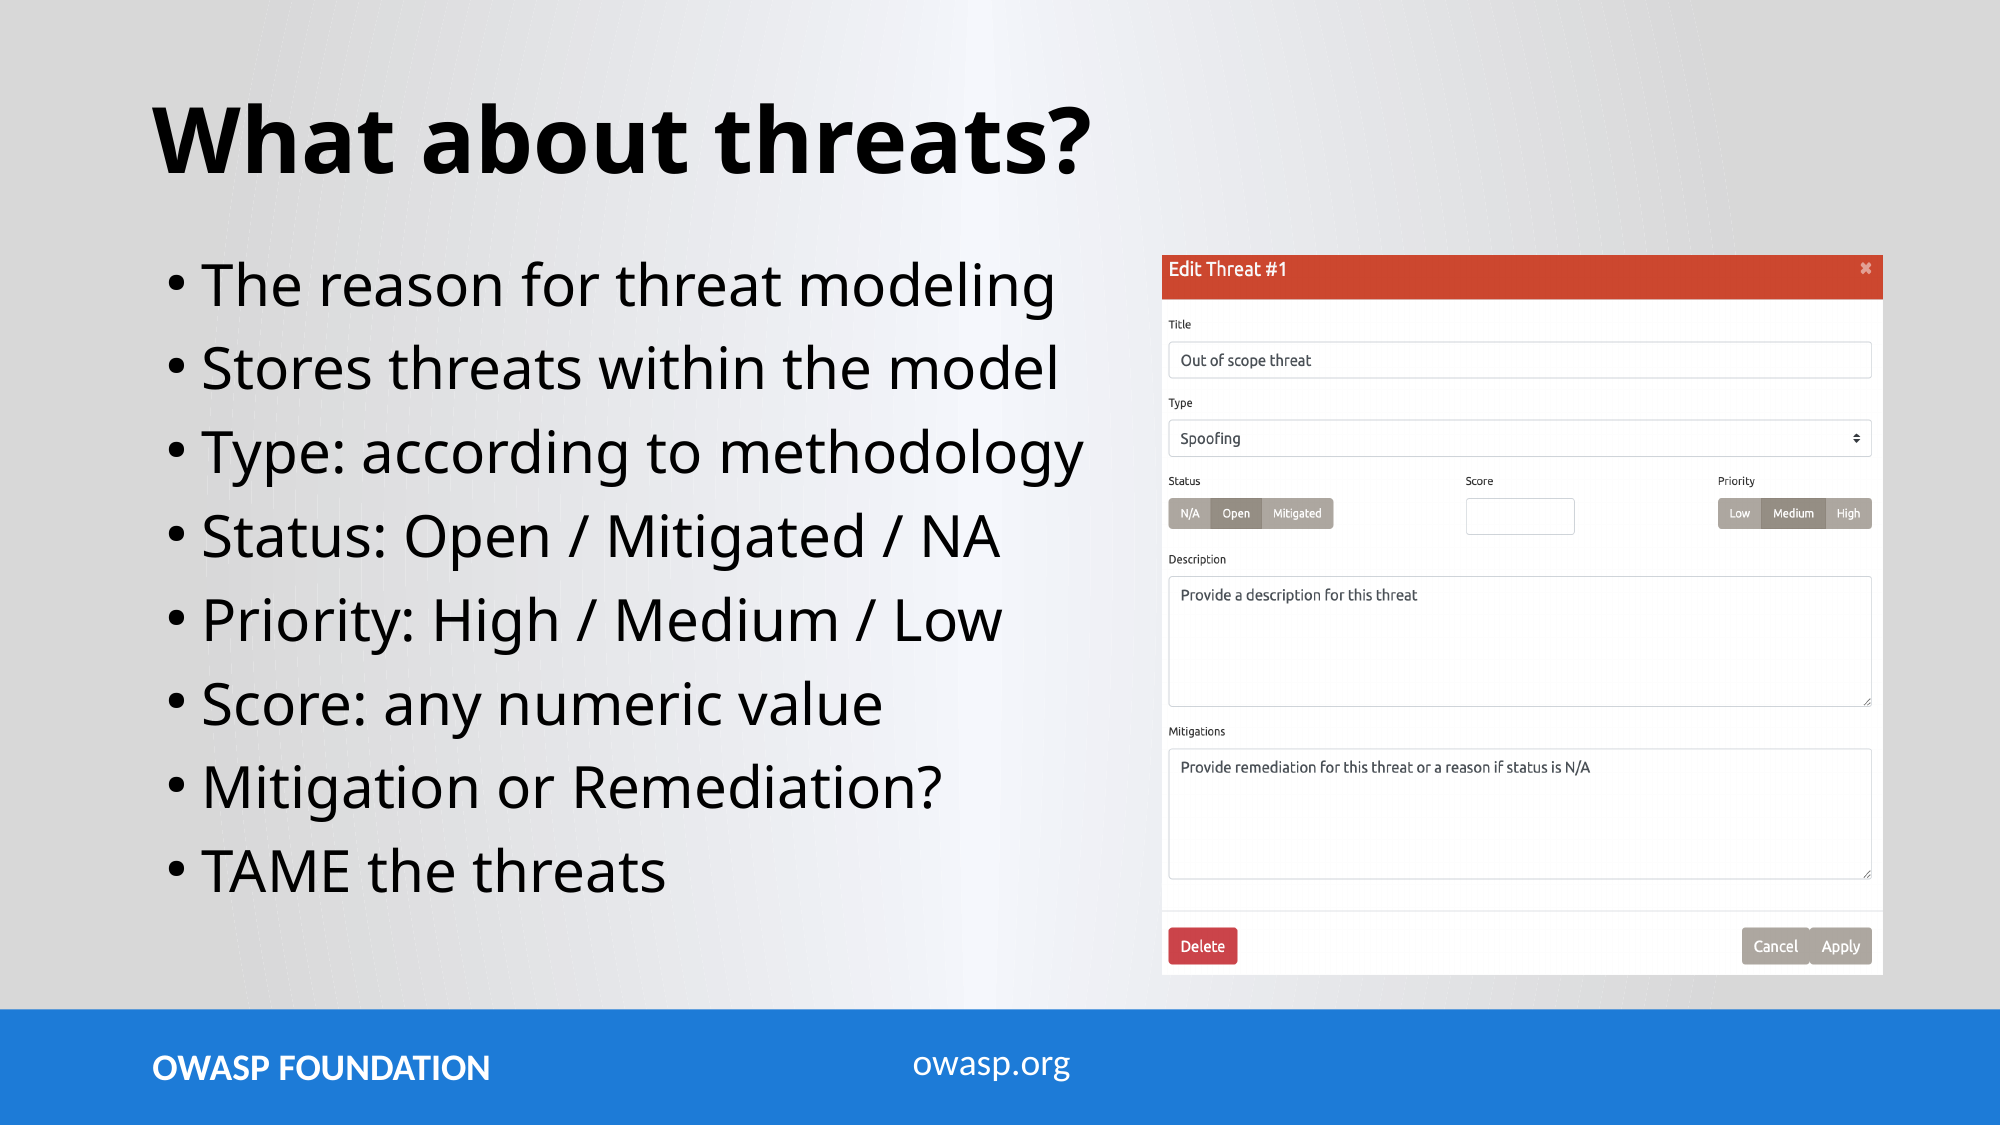

# What about threats?
The reason for threat modeling
Stores threats within the model
Type: according to methodology
Status: Open / Mitigated / NA
Priority: High / Medium / Low
Score: any numeric value
Mitigation or Remediation?
TAME the threats